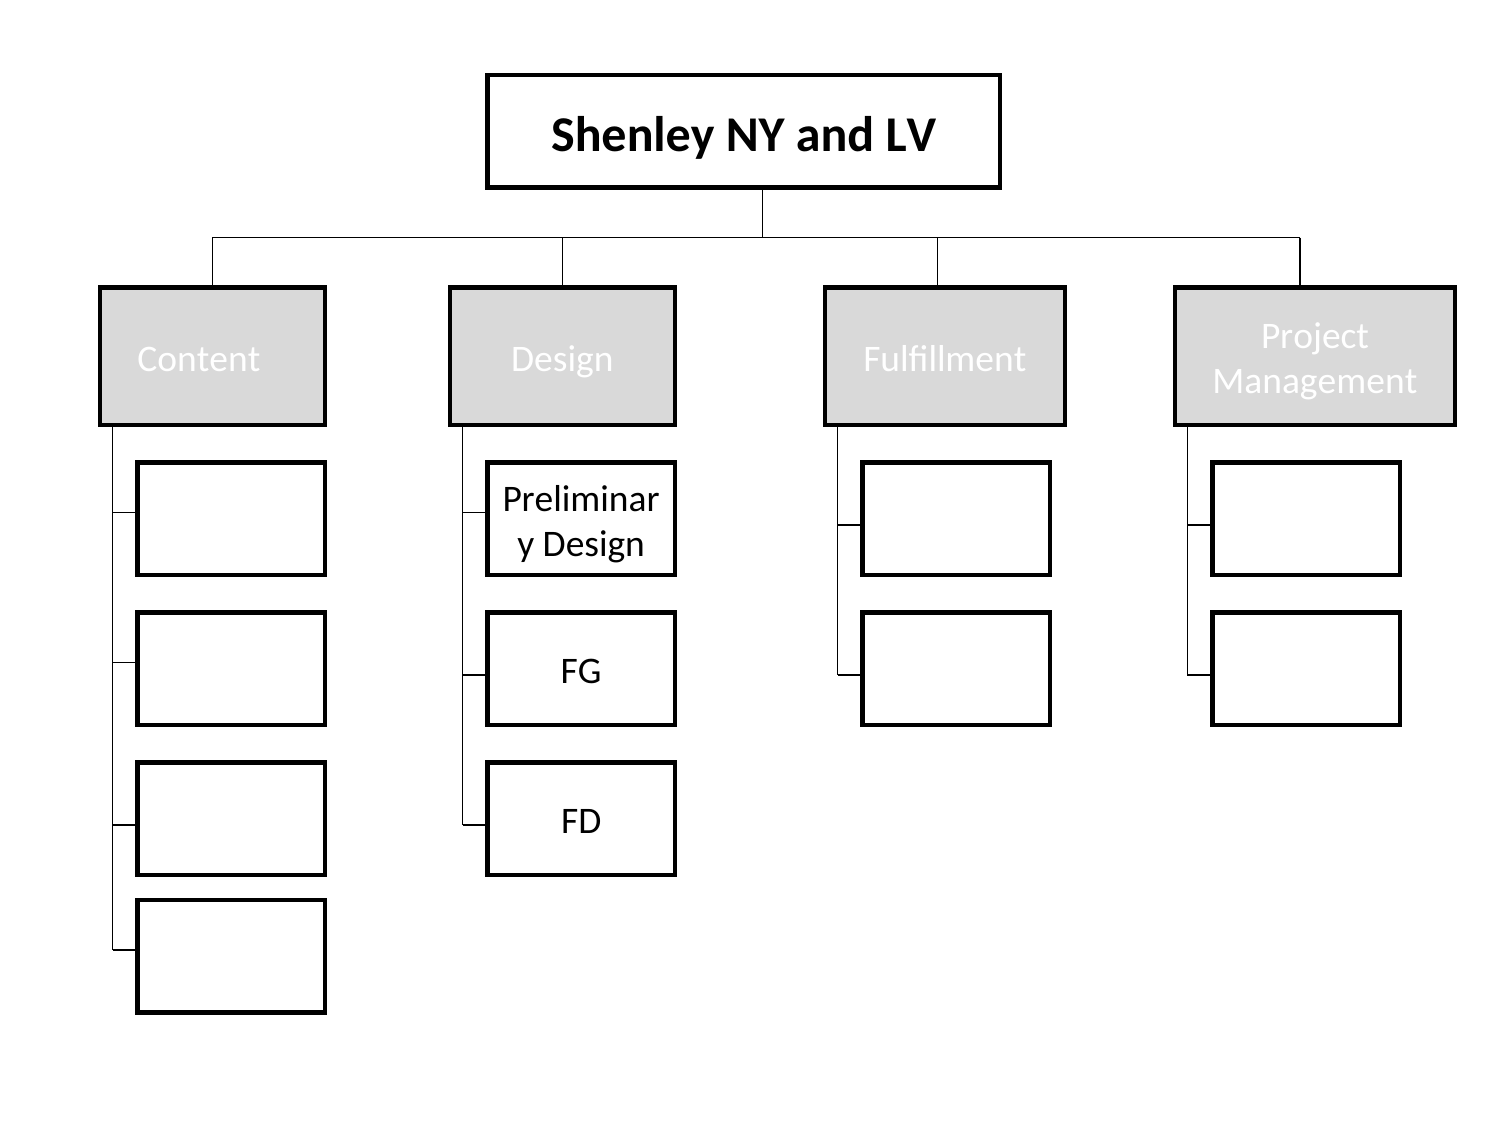

Shenley NY and LV
Content
Design
Fulfillment
Project Management
Preliminary Design
FG
FD